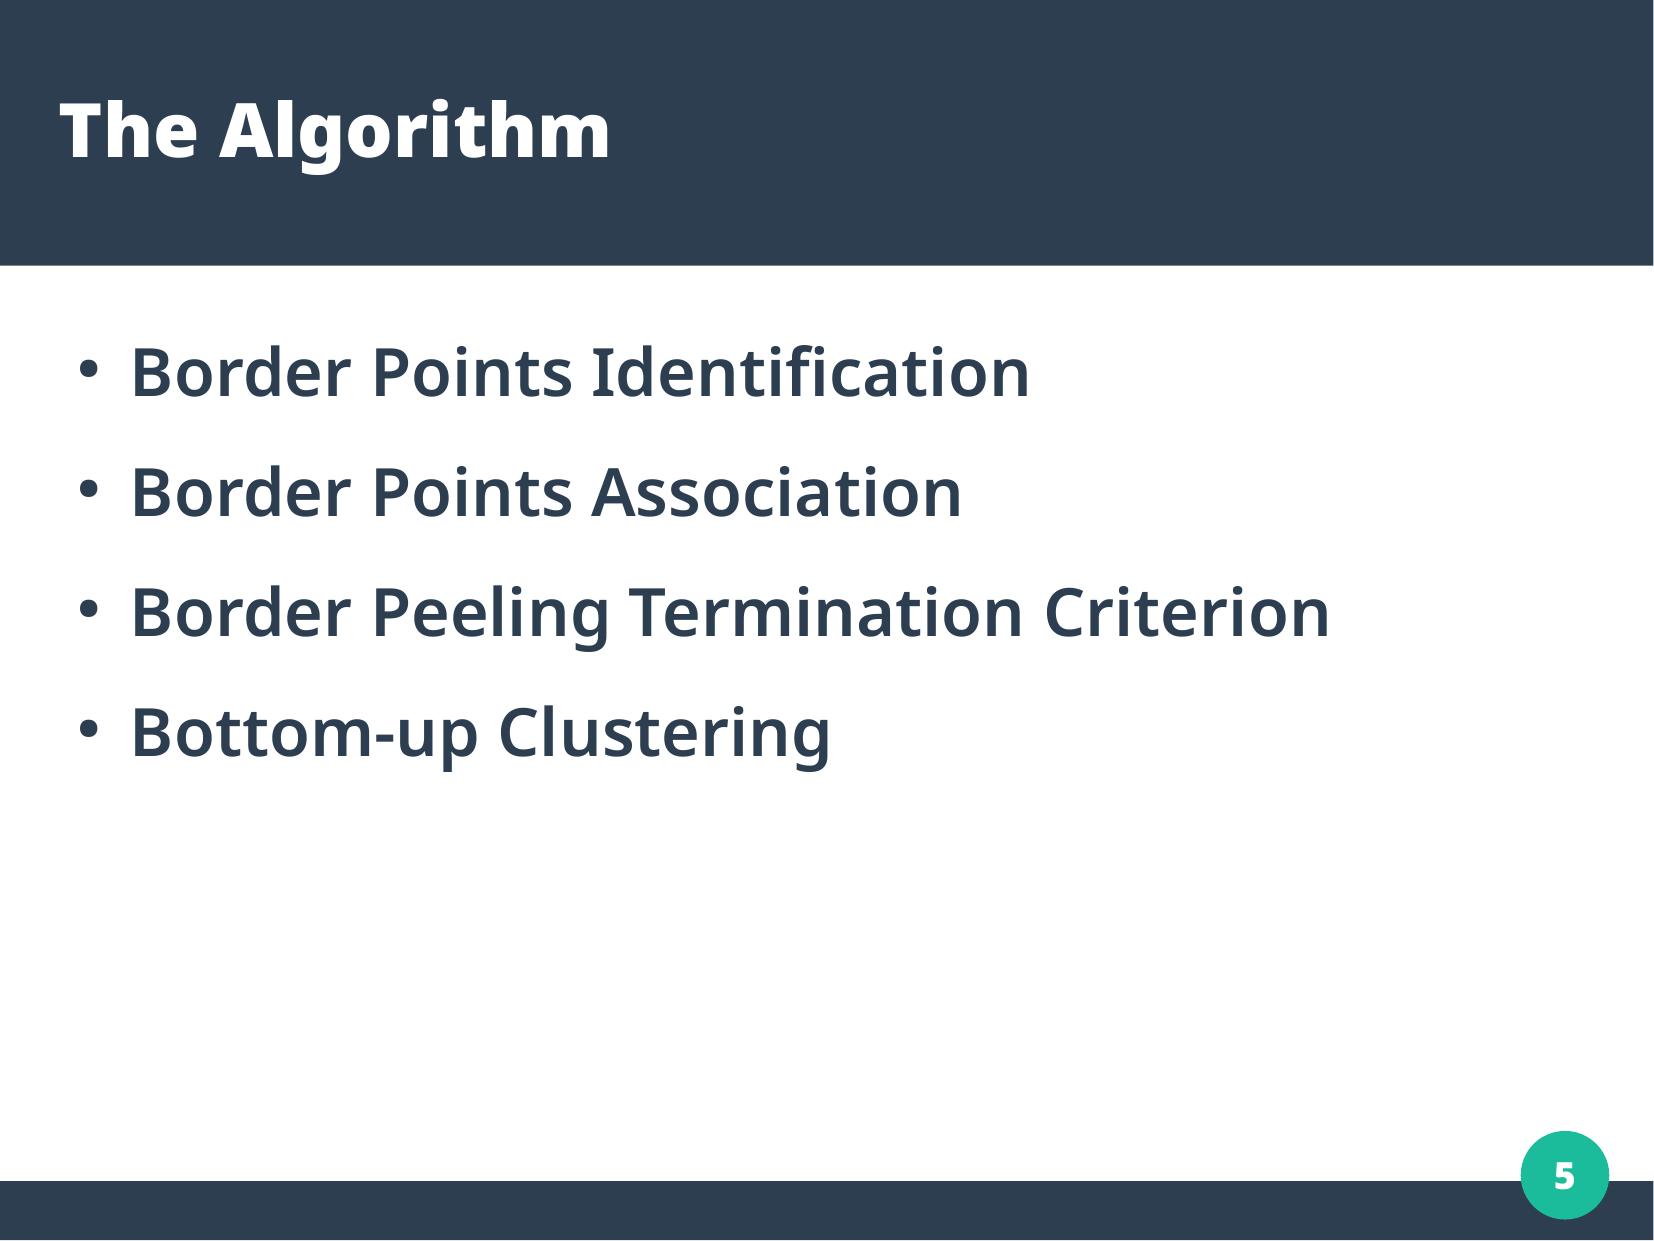

# The Algorithm
Border Points Identification
Border Points Association
Border Peeling Termination Criterion
Bottom-up Clustering
5